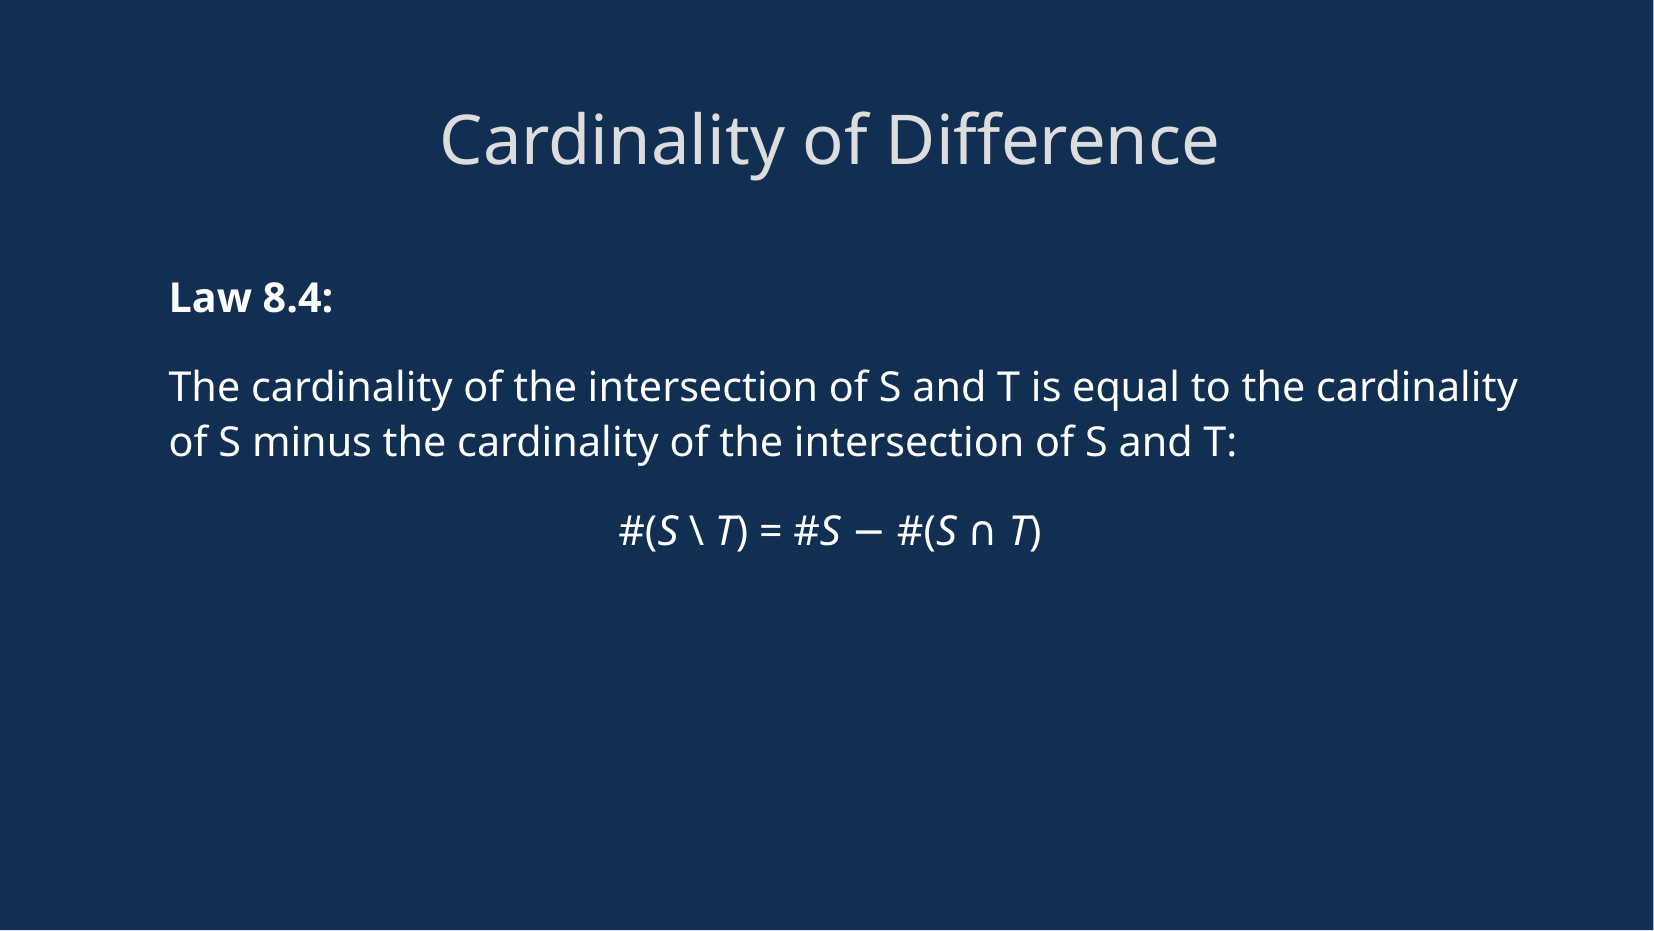

# Cardinality of Difference
Law 8.4:
The cardinality of the intersection of S and T is equal to the cardinality of S minus the cardinality of the intersection of S and T:
#(S \ T) = #S − #(S ∩ T)